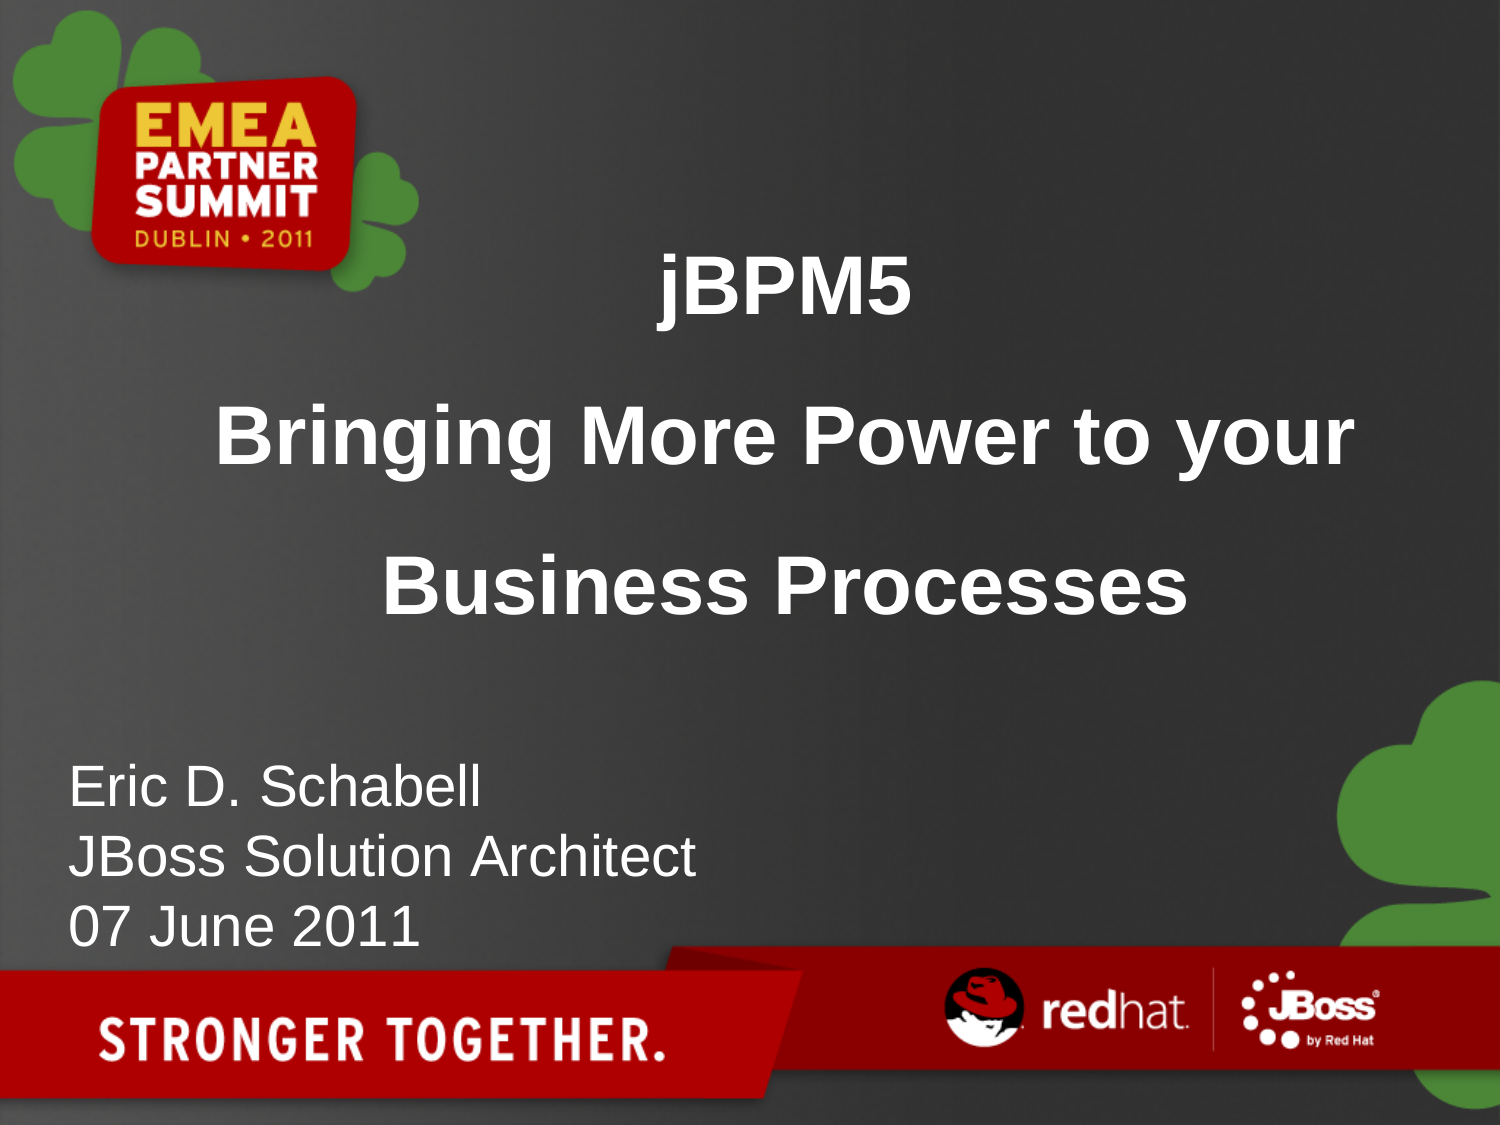

jBPM5
Bringing More Power to your Business Processes
Eric D. Schabell
JBoss Solution Architect
07 June 2011